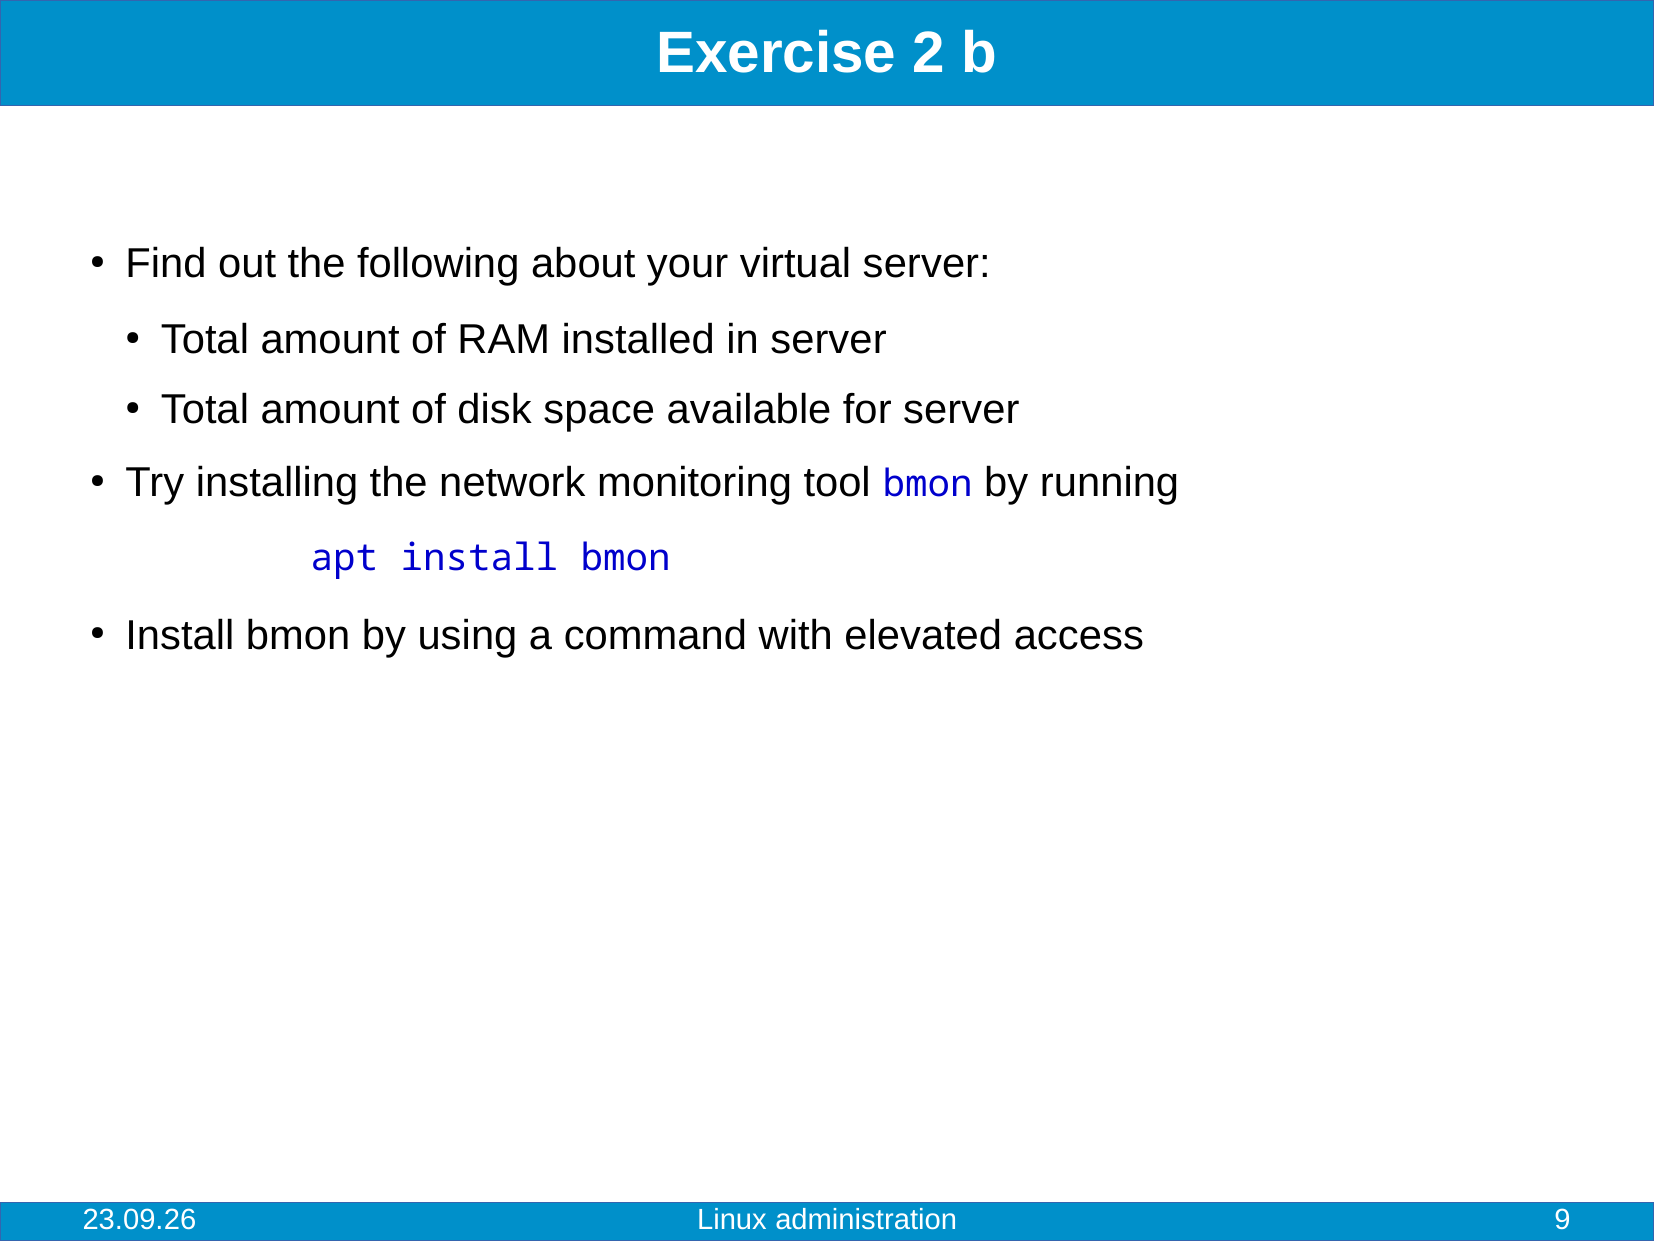

# Exercise 2 b
Find out the following about your virtual server:
Total amount of RAM installed in server
Total amount of disk space available for server
Try installing the network monitoring tool bmon by running
apt install bmon
Install bmon by using a command with elevated access
Linux administration
9